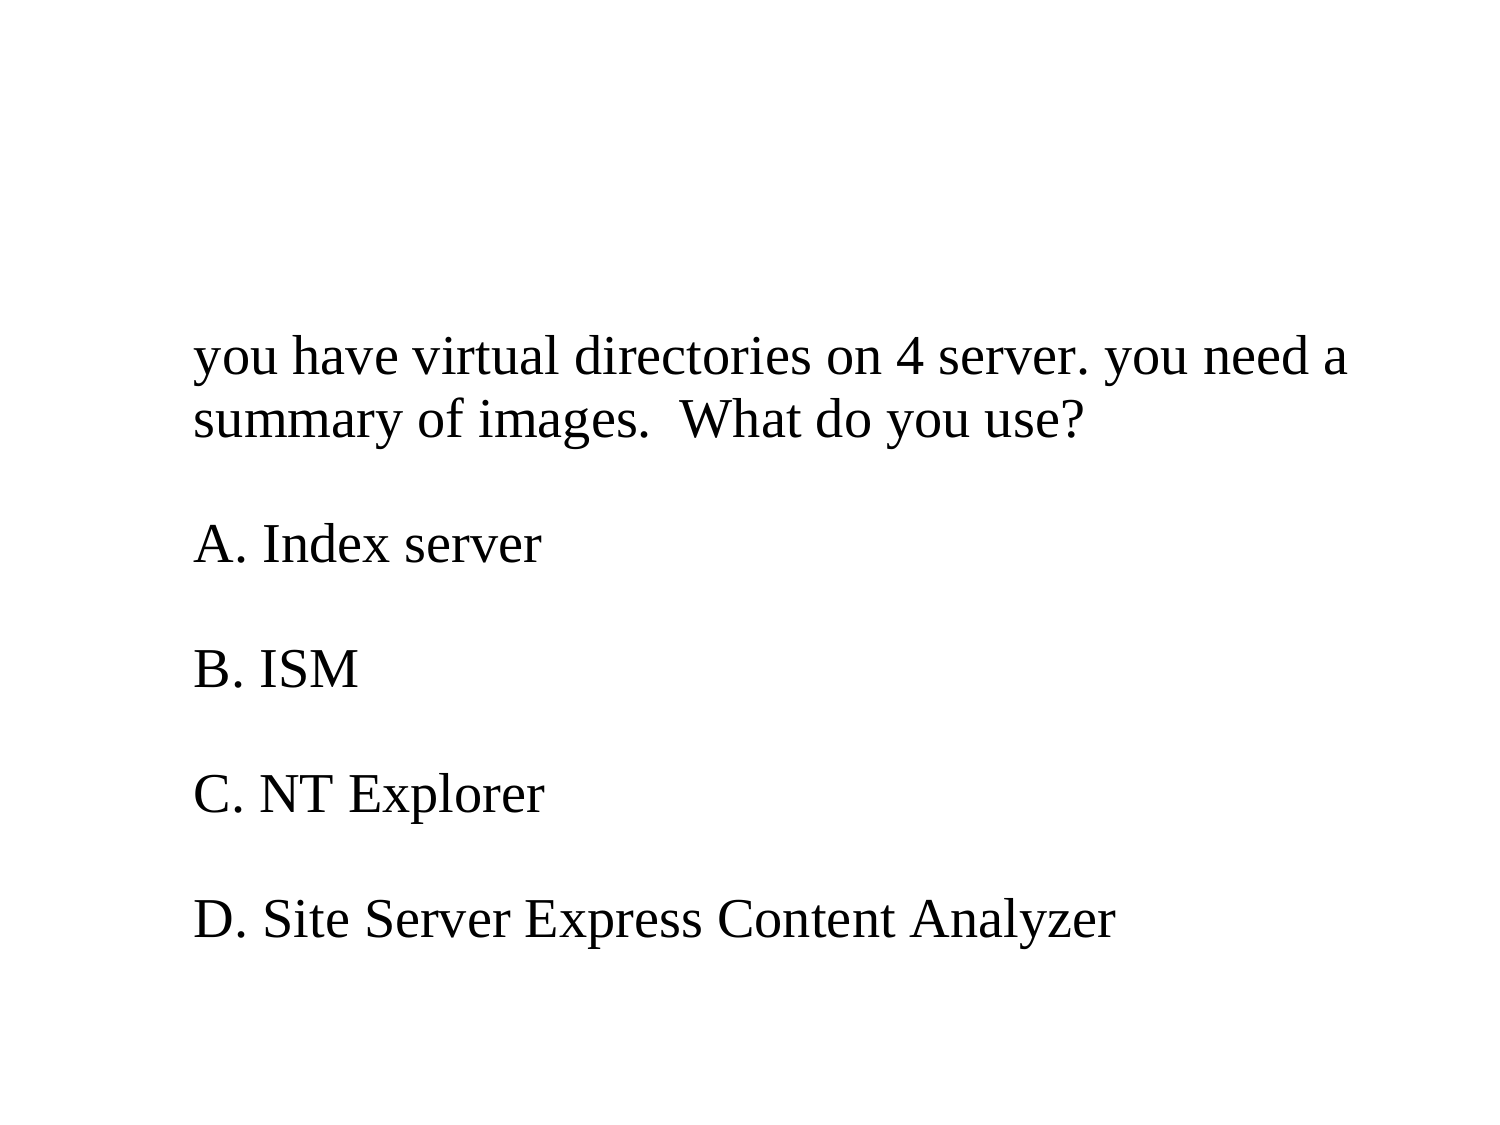

you have virtual directories on 4 server. you need a summary of images. What do you use?
A. Index server
B. ISM
C. NT Explorer
D. Site Server Express Content Analyzer